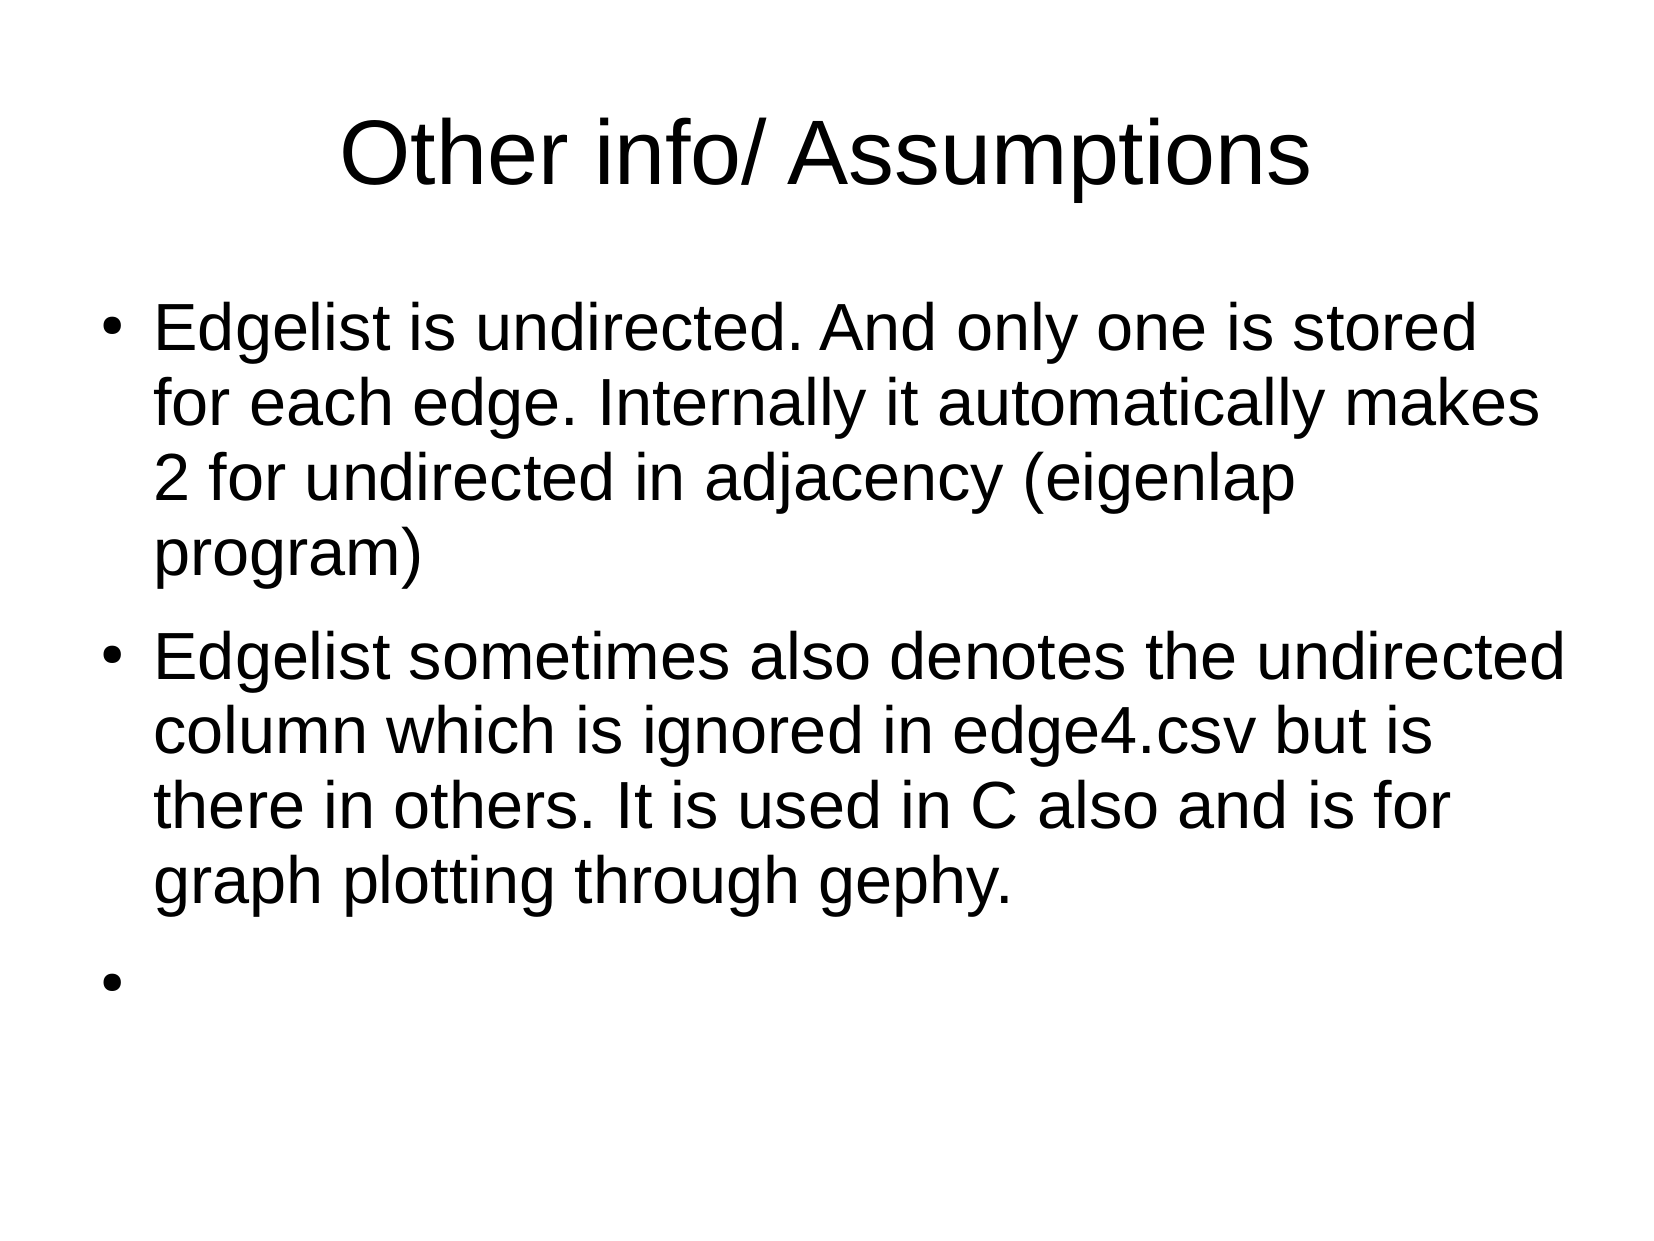

# Other info/ Assumptions
Edgelist is undirected. And only one is stored for each edge. Internally it automatically makes 2 for undirected in adjacency (eigenlap program)
Edgelist sometimes also denotes the undirected column which is ignored in edge4.csv but is there in others. It is used in C also and is for graph plotting through gephy.